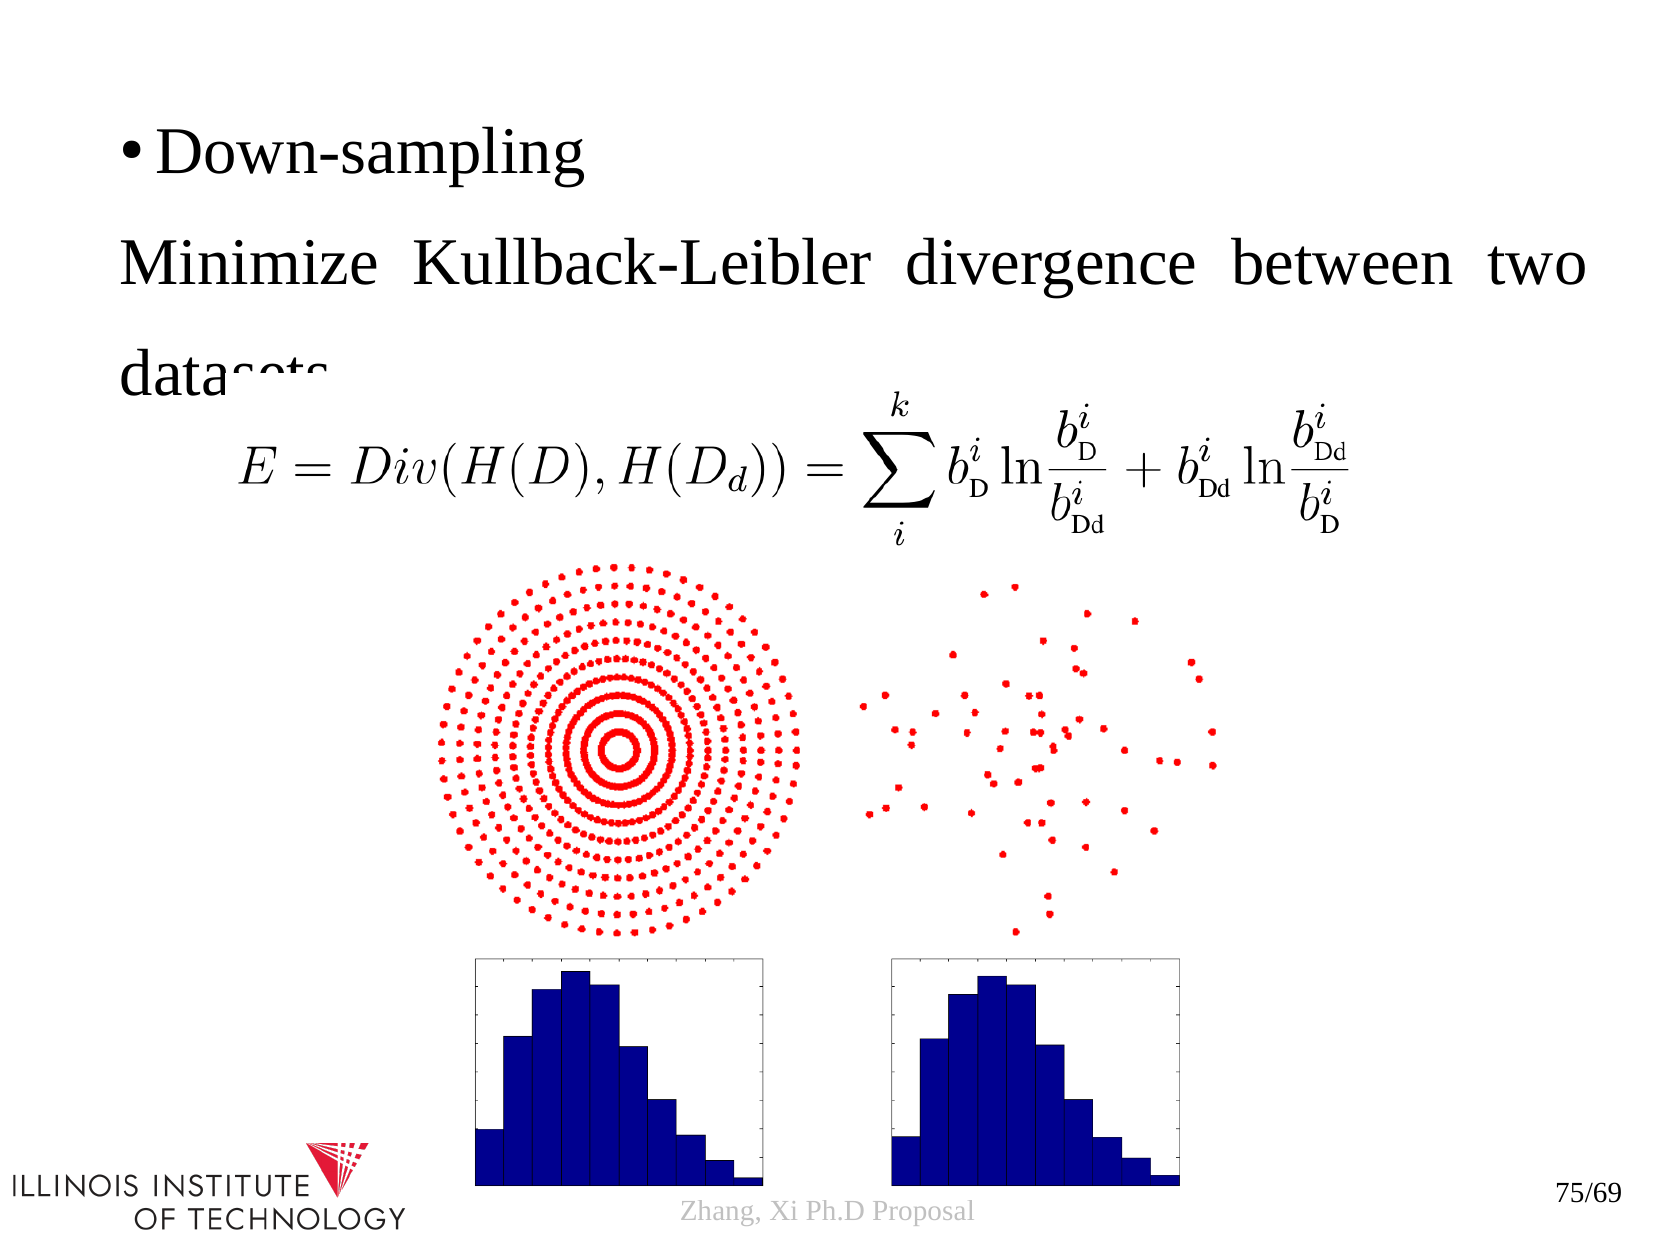

Down-sampling
Minimize Kullback-Leibler divergence between two datasets.
75
Zhang, Xi Ph.D Proposal